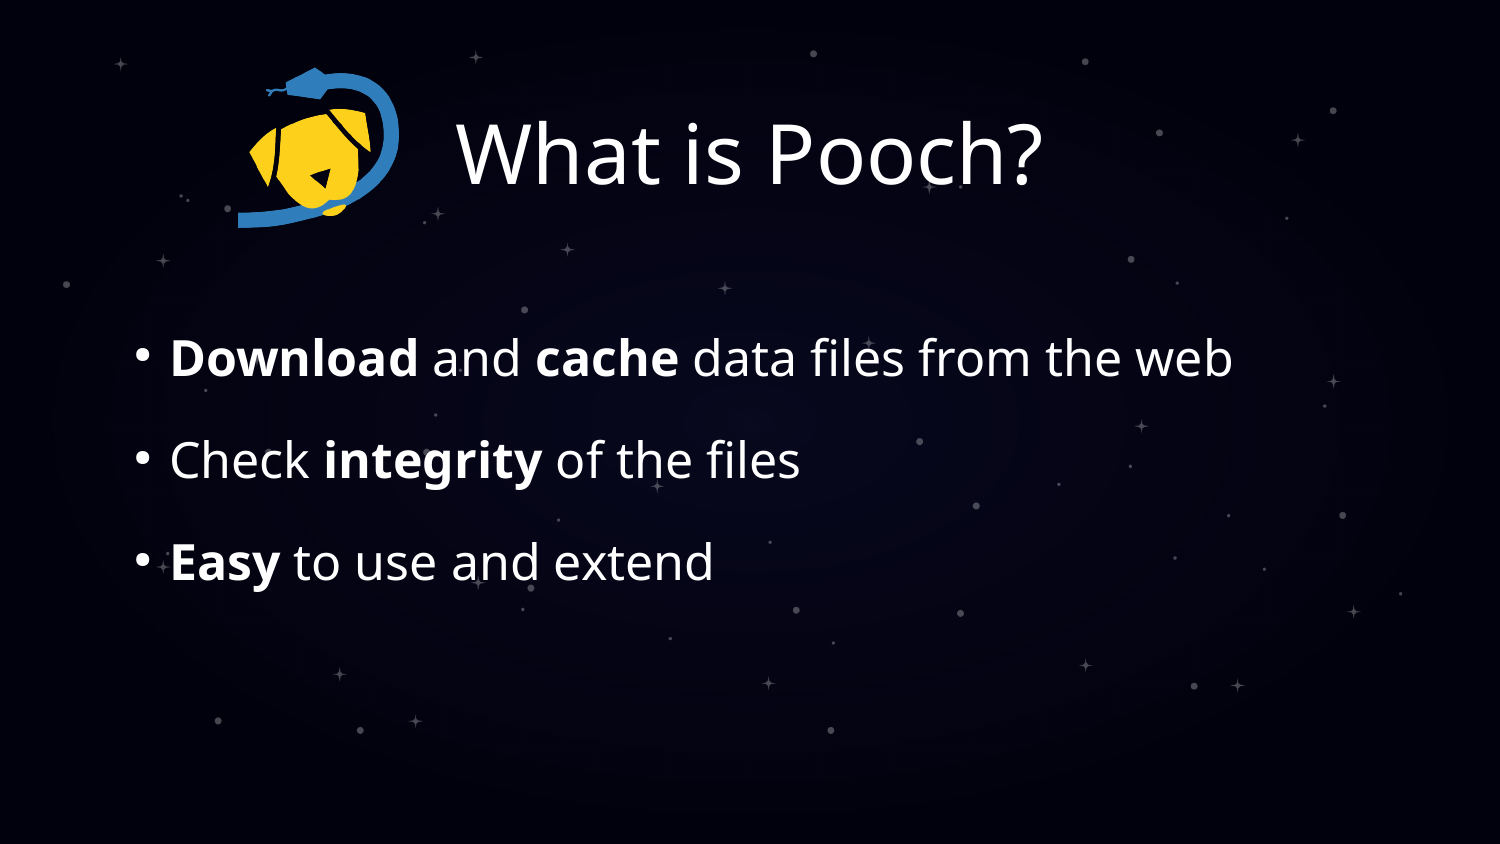

# What is Pooch?
Download and cache data files from the web
Check integrity of the files
Easy to use and extend